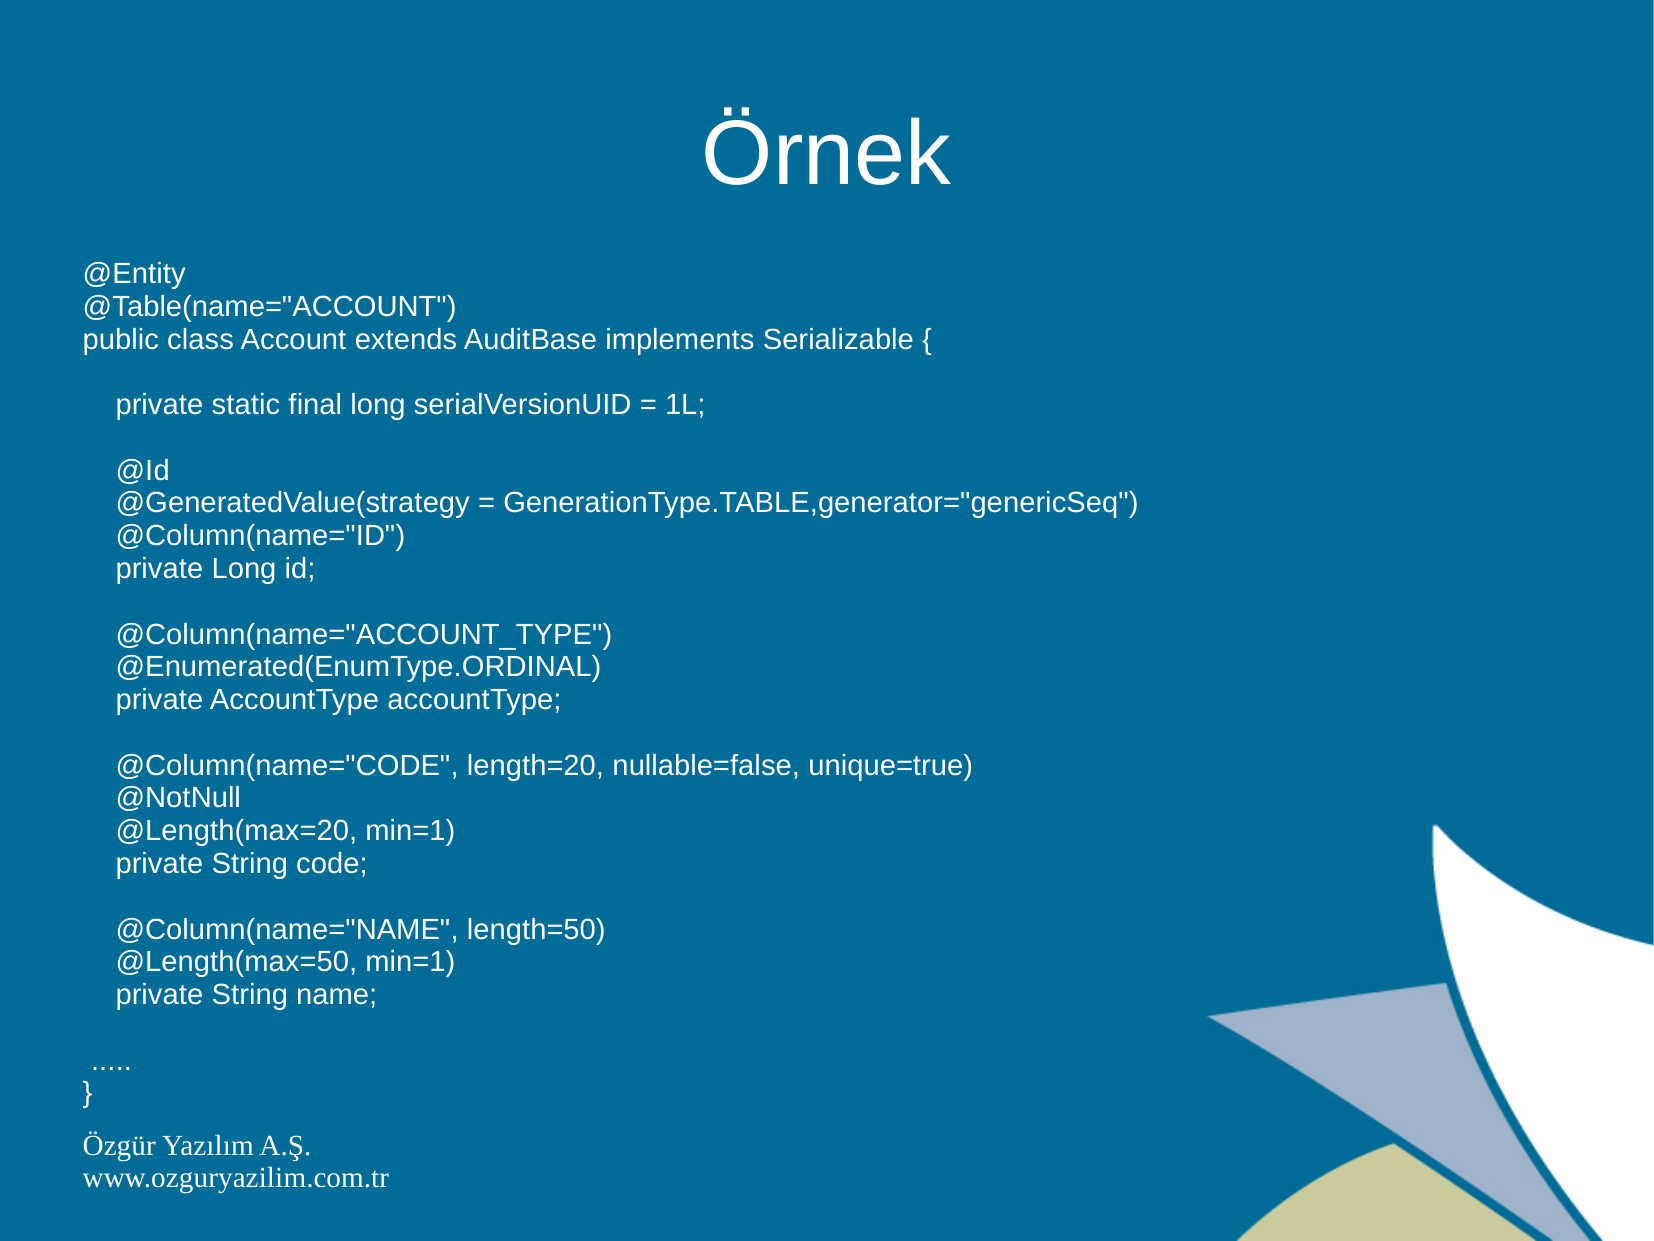

# Örnek
@Entity
@Table(name="ACCOUNT")
public class Account extends AuditBase implements Serializable {
 private static final long serialVersionUID = 1L;
 @Id
 @GeneratedValue(strategy = GenerationType.TABLE,generator="genericSeq")
 @Column(name="ID")
 private Long id;
 @Column(name="ACCOUNT_TYPE")
 @Enumerated(EnumType.ORDINAL)
 private AccountType accountType;
 @Column(name="CODE", length=20, nullable=false, unique=true)
 @NotNull
 @Length(max=20, min=1)
 private String code;
 @Column(name="NAME", length=50)
 @Length(max=50, min=1)
 private String name;
 .....
}